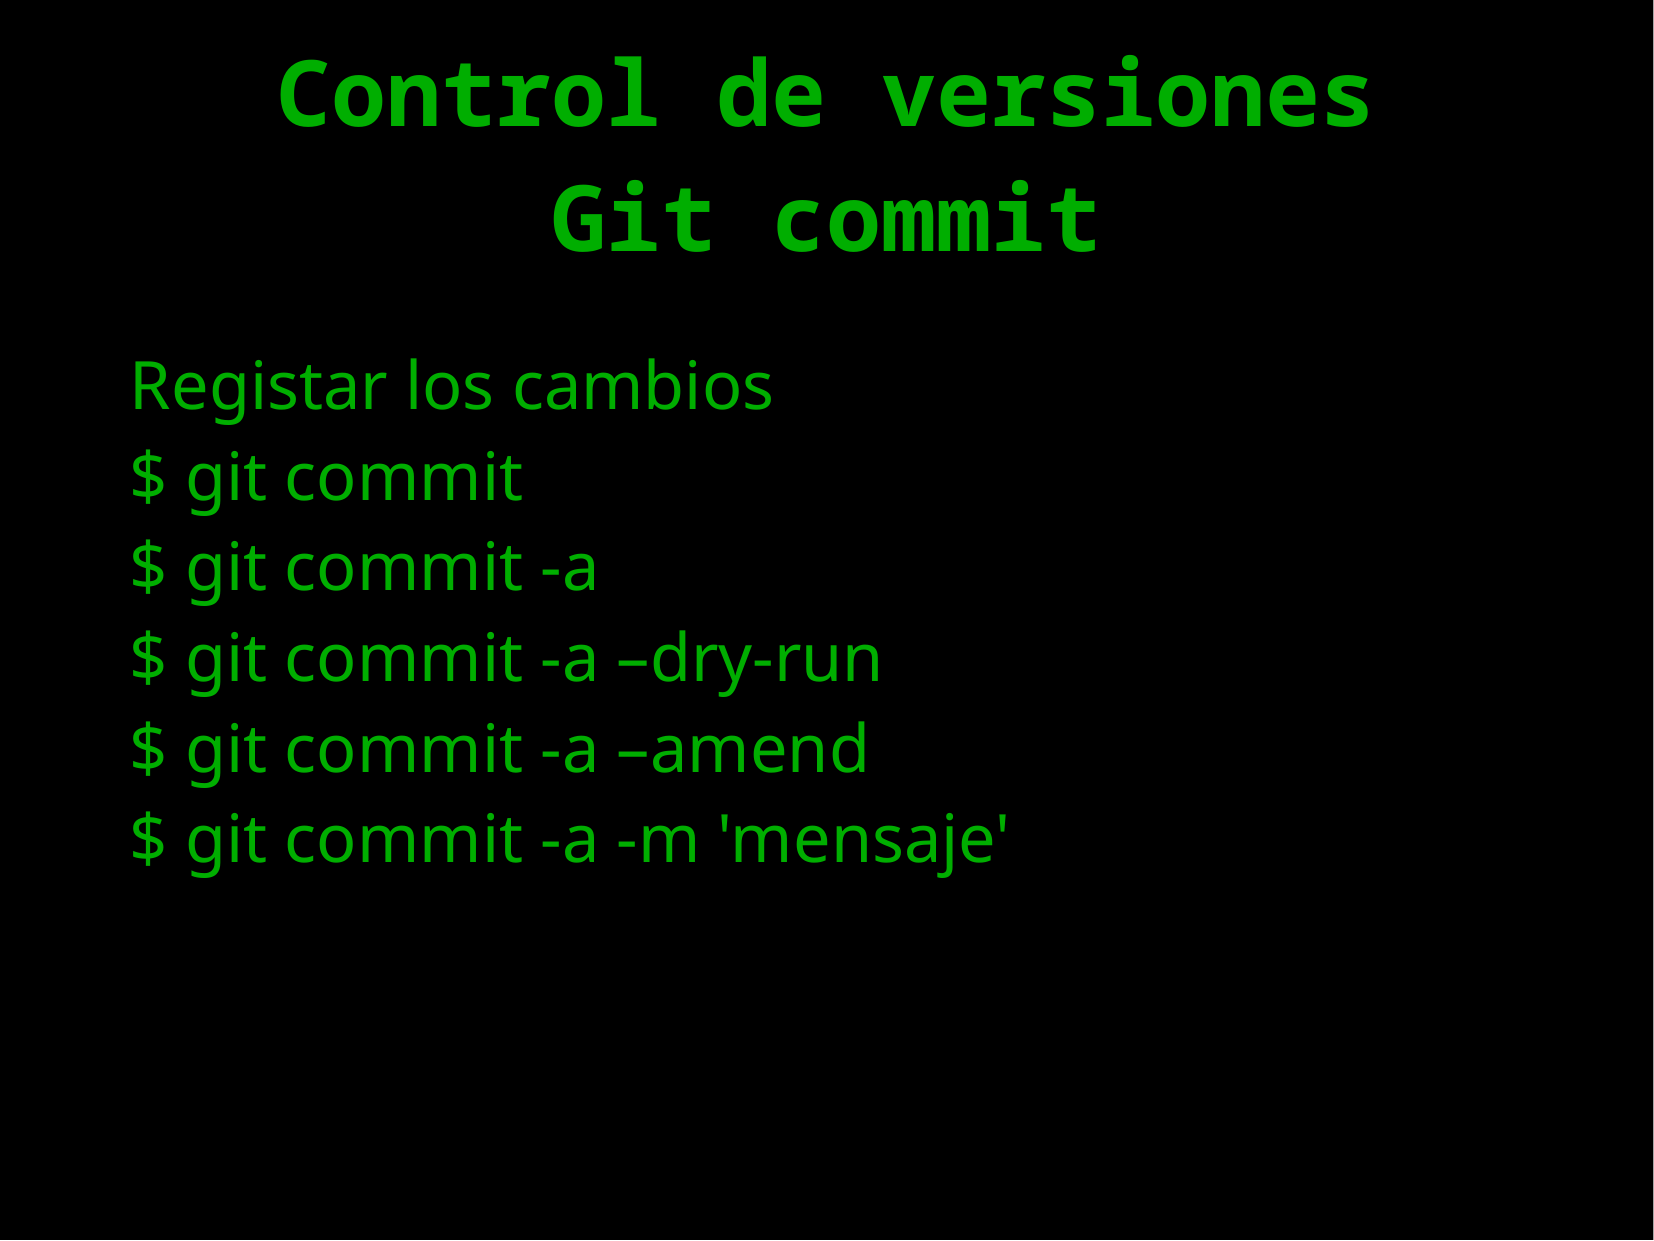

# Control de versiones Git commit
Registar los cambios
$ git commit
$ git commit -a
$ git commit -a –dry-run
$ git commit -a –amend
$ git commit -a -m 'mensaje'